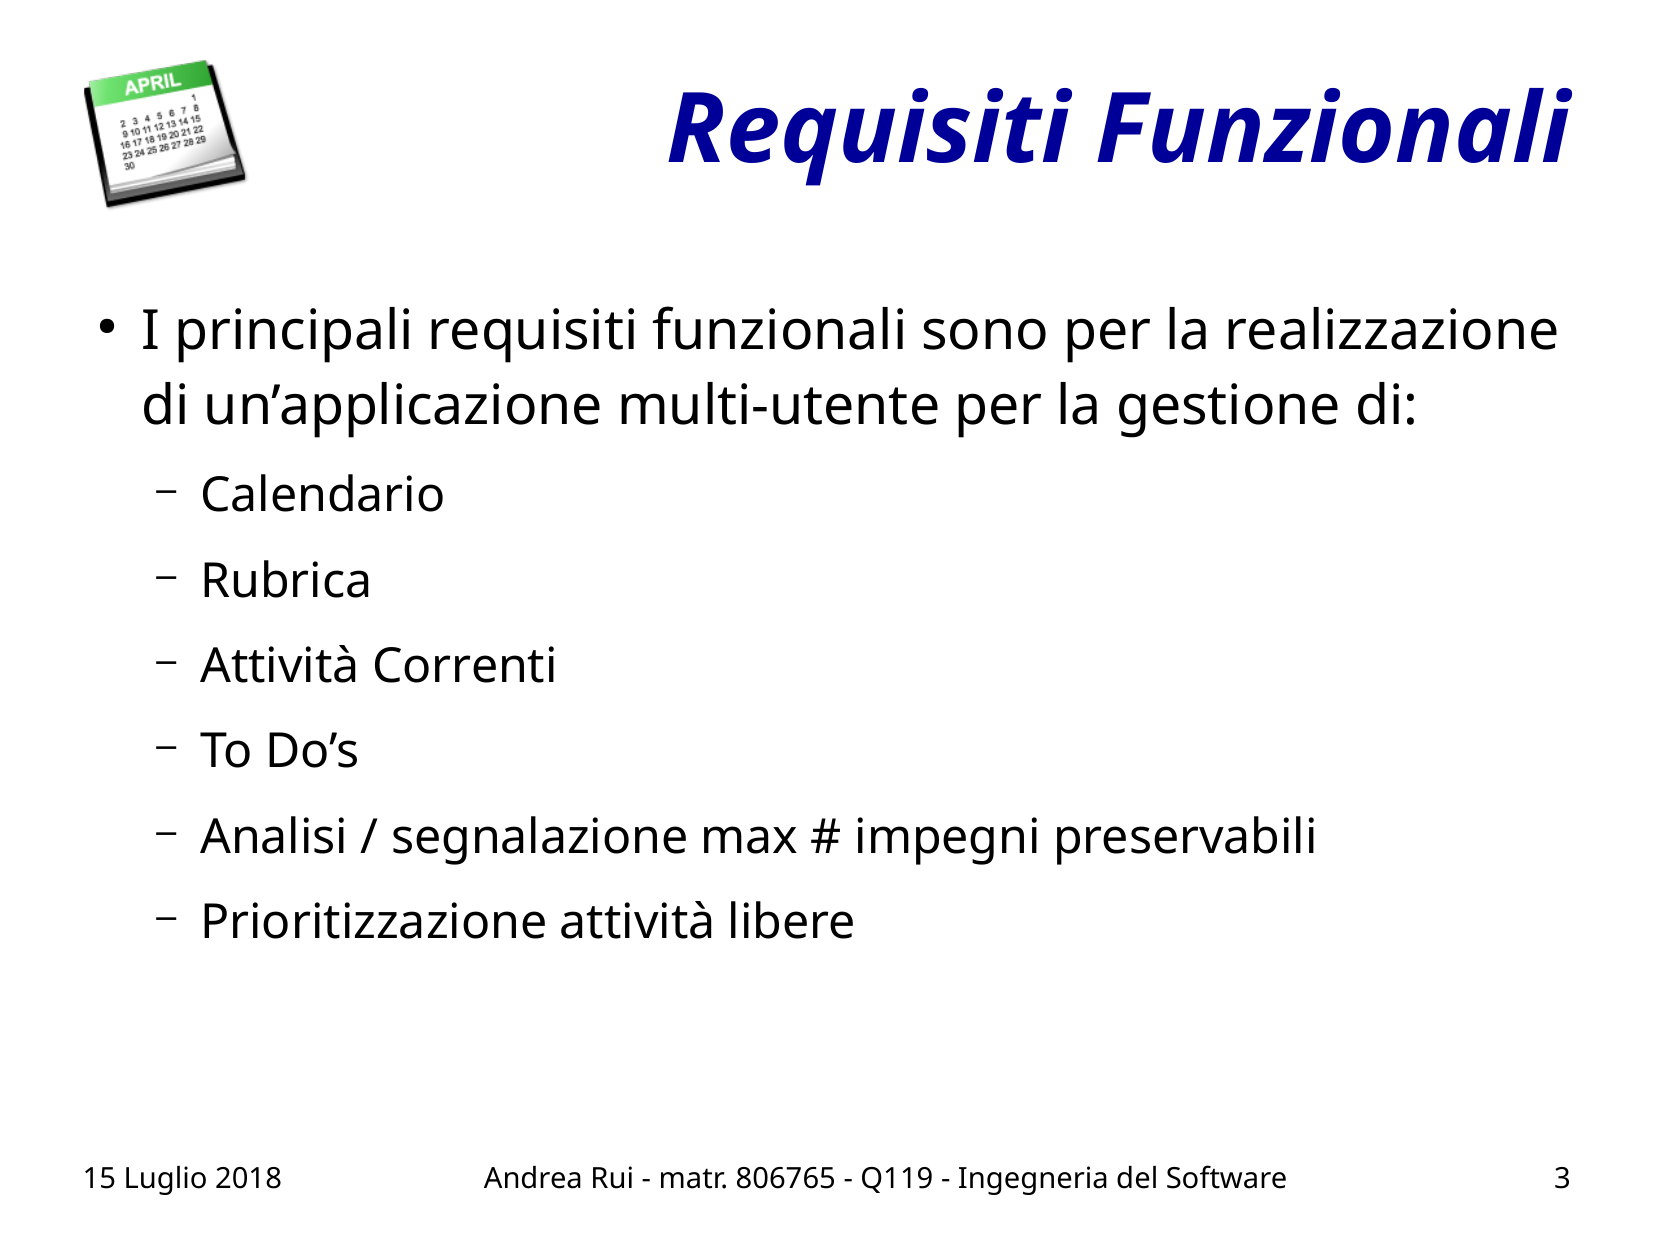

# Requisiti Funzionali
I principali requisiti funzionali sono per la realizzazione di un’applicazione multi-utente per la gestione di:
Calendario
Rubrica
Attività Correnti
To Do’s
Analisi / segnalazione max # impegni preservabili
Prioritizzazione attività libere
15 Luglio 2018
Andrea Rui - matr. 806765 - Q119 - Ingegneria del Software
3